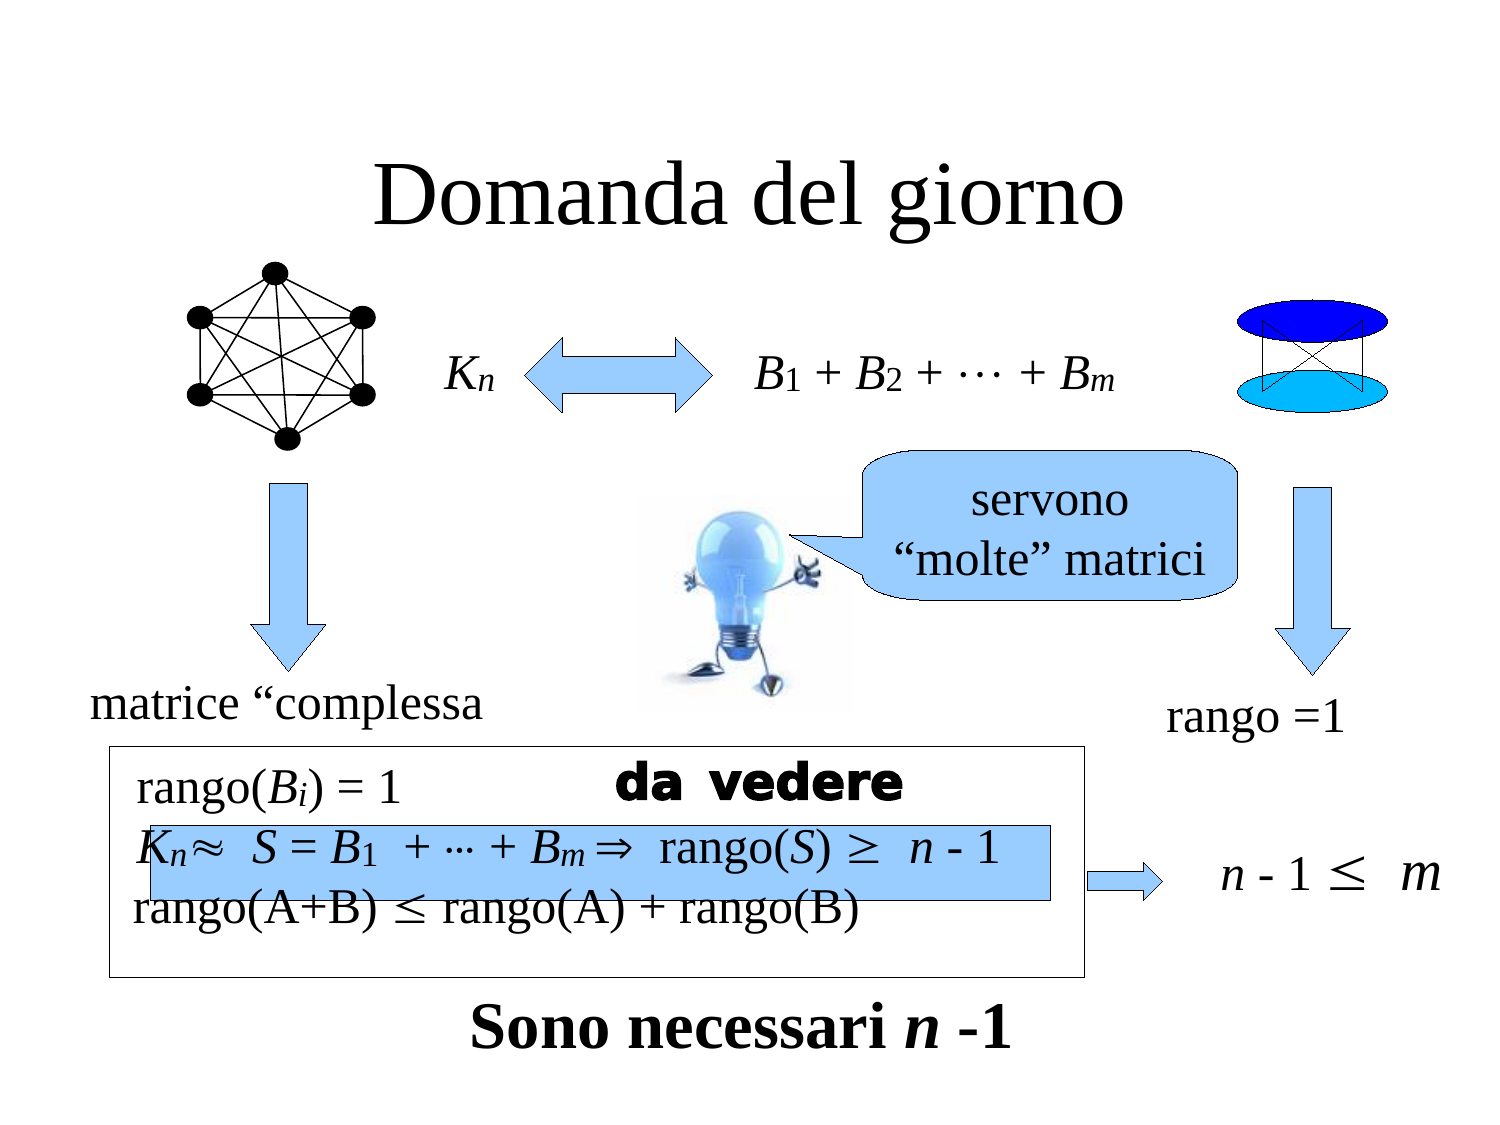

# Domanda del giorno
Kn B1 + B2 + ⋯ + Bm
servono “molte” matrici
matrice “complessa
rango =1
da vedere
 rango(Bi) = 1
 Kn S = B1 + ⋯ + Bm ⇒ rango(S)  n - 1
 rango(A+B) ≤ rango(A) + rango(B)
n - 1 ≤ m
Sono necessari n -1